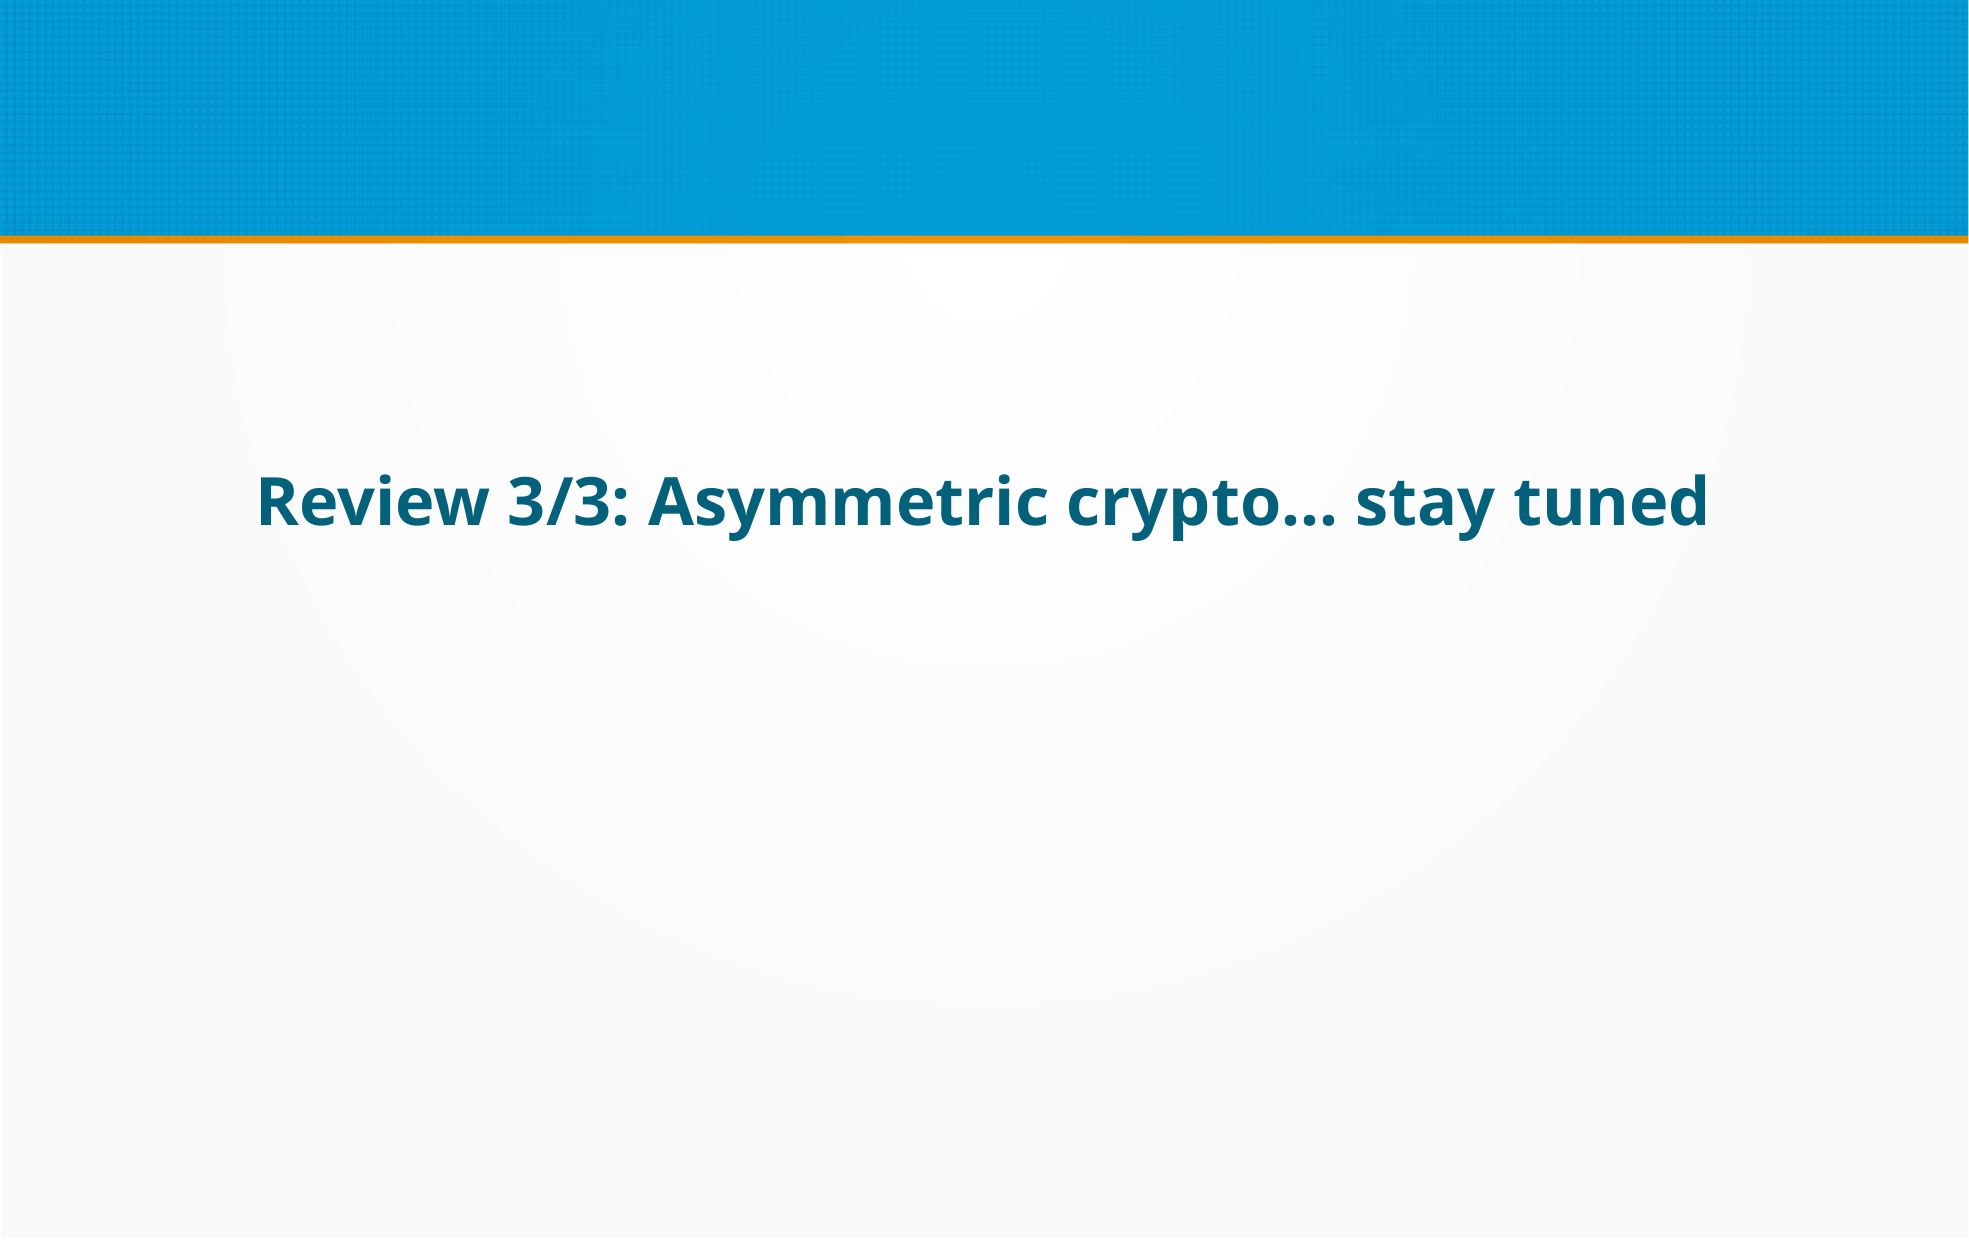

# Review 3/3: Asymmetric crypto… stay tuned